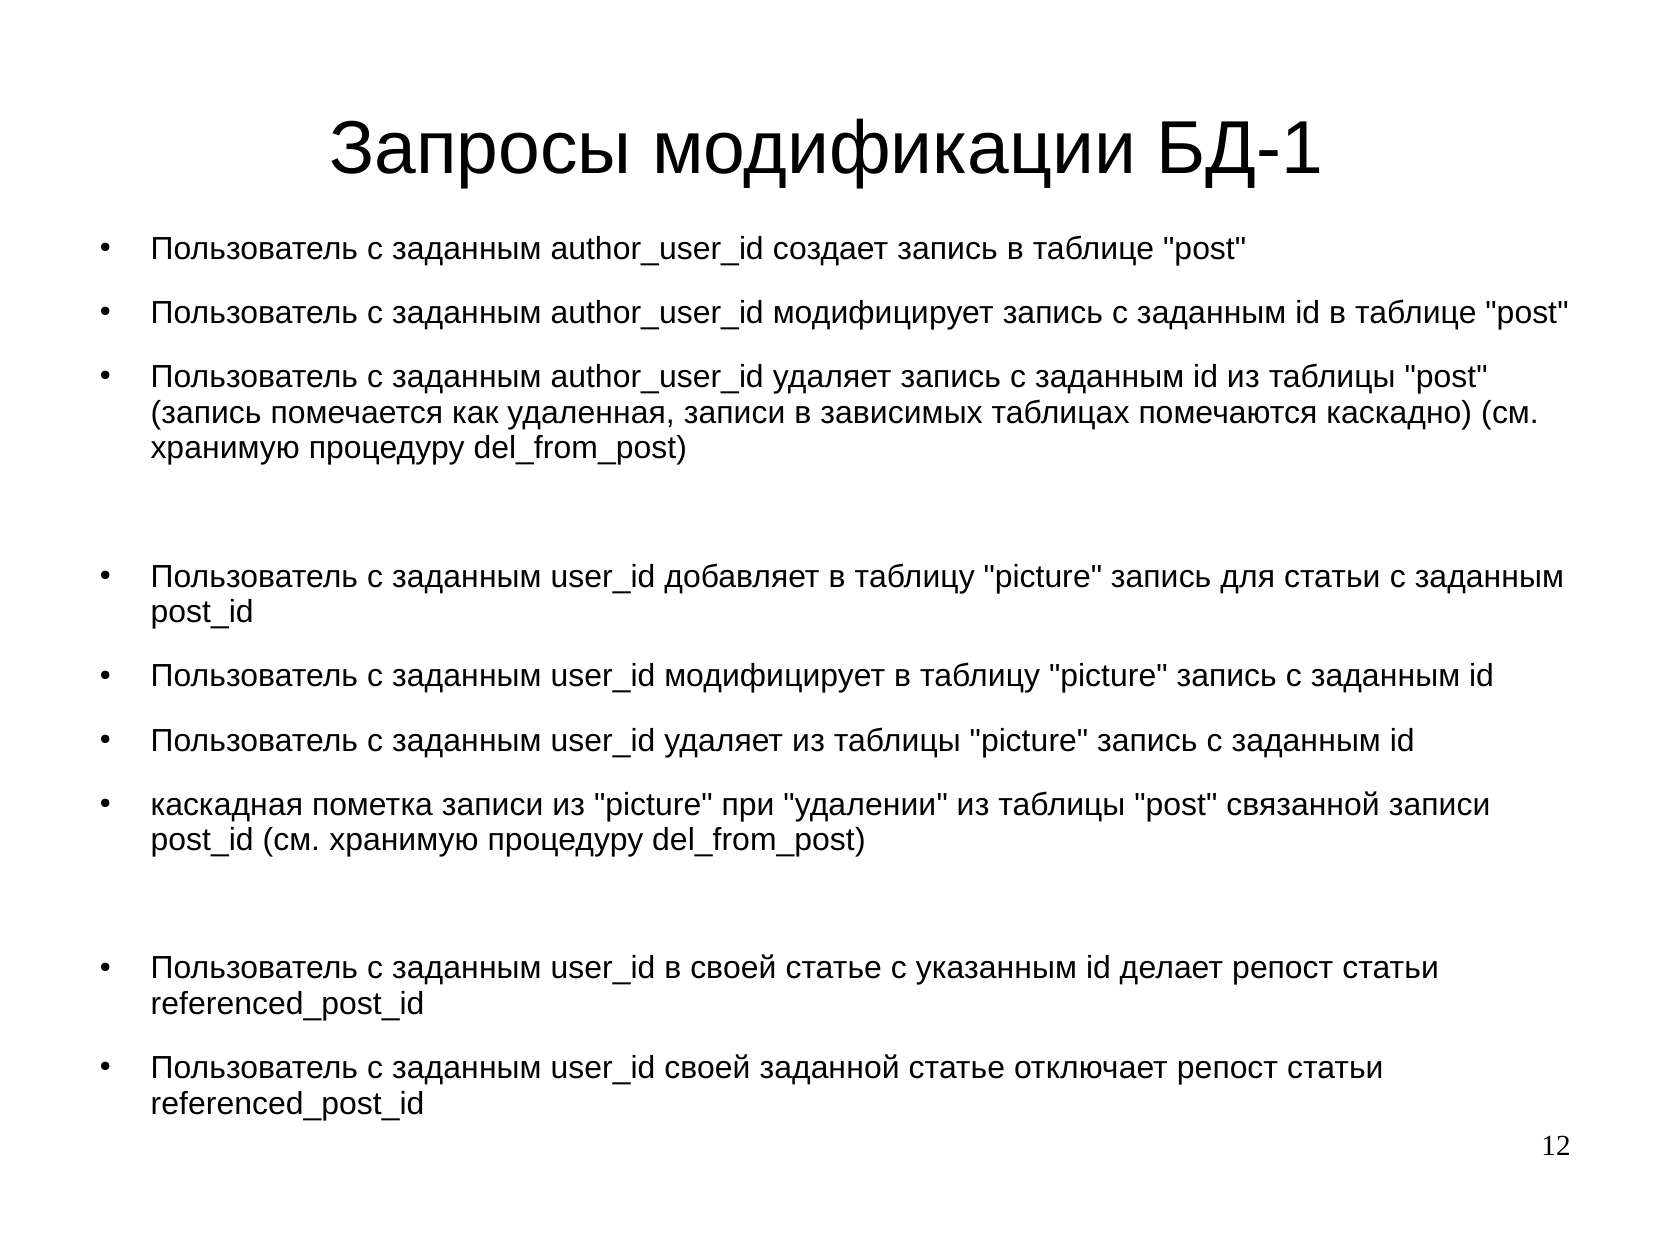

# Запросы модификации БД-1
Пользователь с заданным author_user_id создает запись в таблице "post"
Пользователь с заданным author_user_id модифицирует запись с заданным id в таблице "post"
Пользователь с заданным author_user_id удаляет запись с заданным id из таблицы "post" (запись помечается как удаленная, записи в зависимых таблицах помечаются каскадно) (см. хранимую процедуру del_from_post)
Пользователь с заданным user_id добавляет в таблицу "picture" запись для статьи с заданным post_id
Пользователь с заданным user_id модифицирует в таблицу "picture" запись с заданным id
Пользователь с заданным user_id удаляет из таблицы "picture" запись с заданным id
каскадная пометка записи из "picture" при "удалении" из таблицы "post" связанной записи post_id (см. хранимую процедуру del_from_post)
Пользователь с заданным user_id в своей статье с указанным id делает репост статьи referenced_post_id
Пользователь с заданным user_id своей заданной статье отключает репост статьи referenced_post_id
12